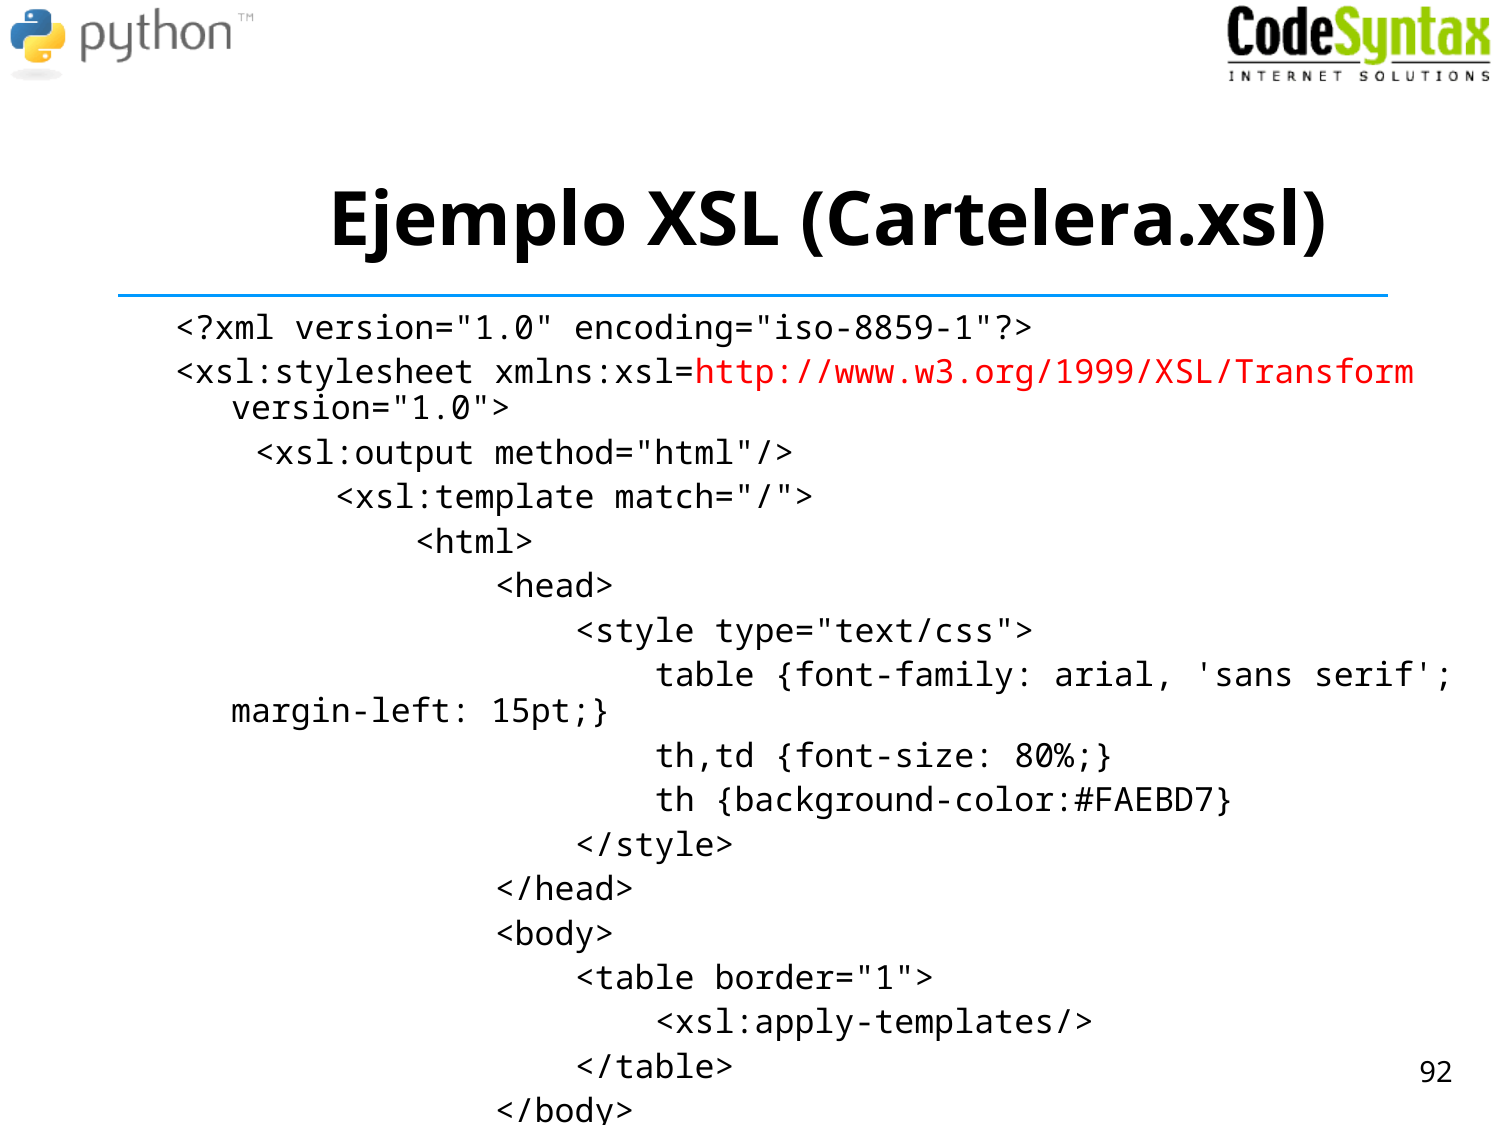

# Ejemplo XSL (Cartelera.xsl)
<?xml version="1.0" encoding="iso-8859-1"?>
<xsl:stylesheet xmlns:xsl=http://www.w3.org/1999/XSL/Transform version="1.0">
 <xsl:output method="html"/>
 <xsl:template match="/">
 <html>
 <head>
 <style type="text/css">
 table {font-family: arial, 'sans serif'; margin-left: 15pt;}
 th,td {font-size: 80%;}
 th {background-color:#FAEBD7}
 </style>
 </head>
 <body>
 <table border="1">
 <xsl:apply-templates/>
 </table>
 </body>
 </html>
 </xsl:template>
92